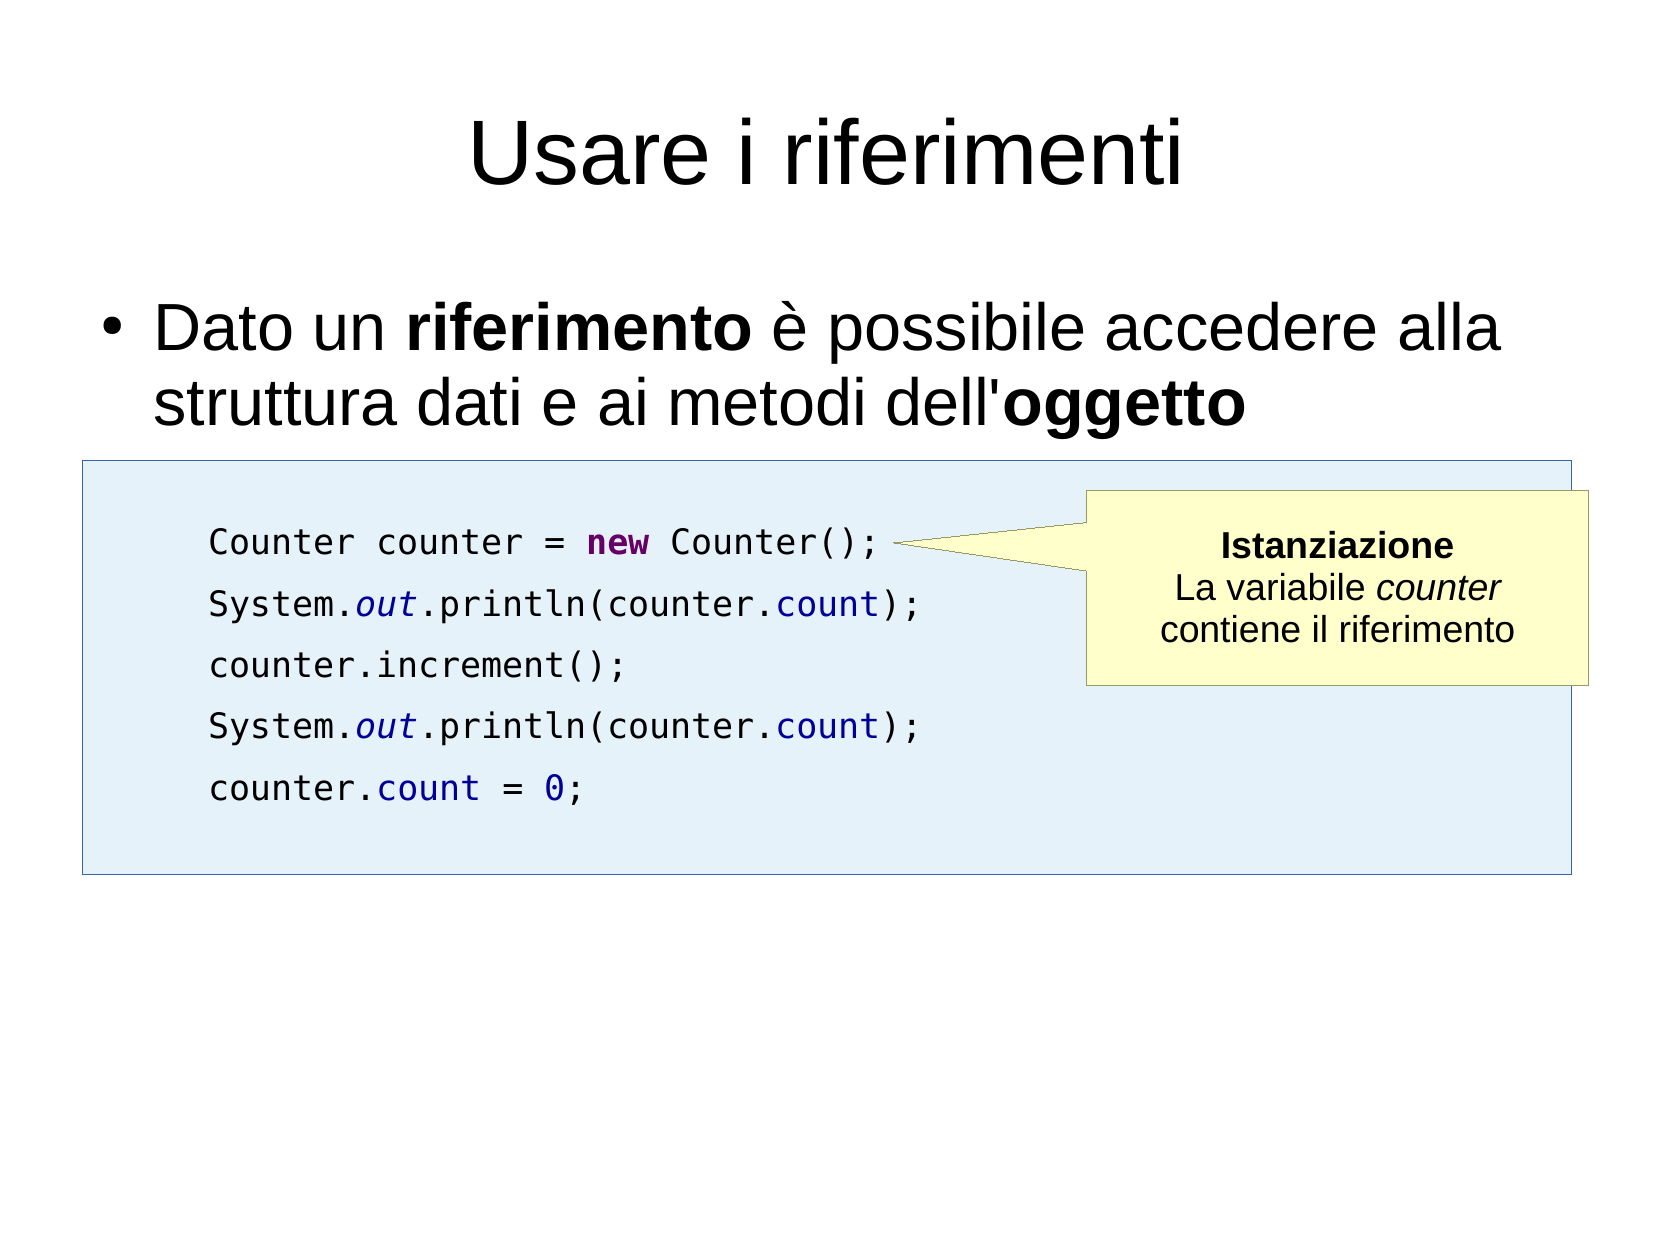

# Usare i riferimenti
Dato un riferimento è possibile accedere alla struttura dati e ai metodi dell'oggetto
 Counter counter = new Counter();
 System.out.println(counter.count);
 counter.increment();
 System.out.println(counter.count);
 counter.count = 0;
Istanziazione
La variabile counter
contiene il riferimento